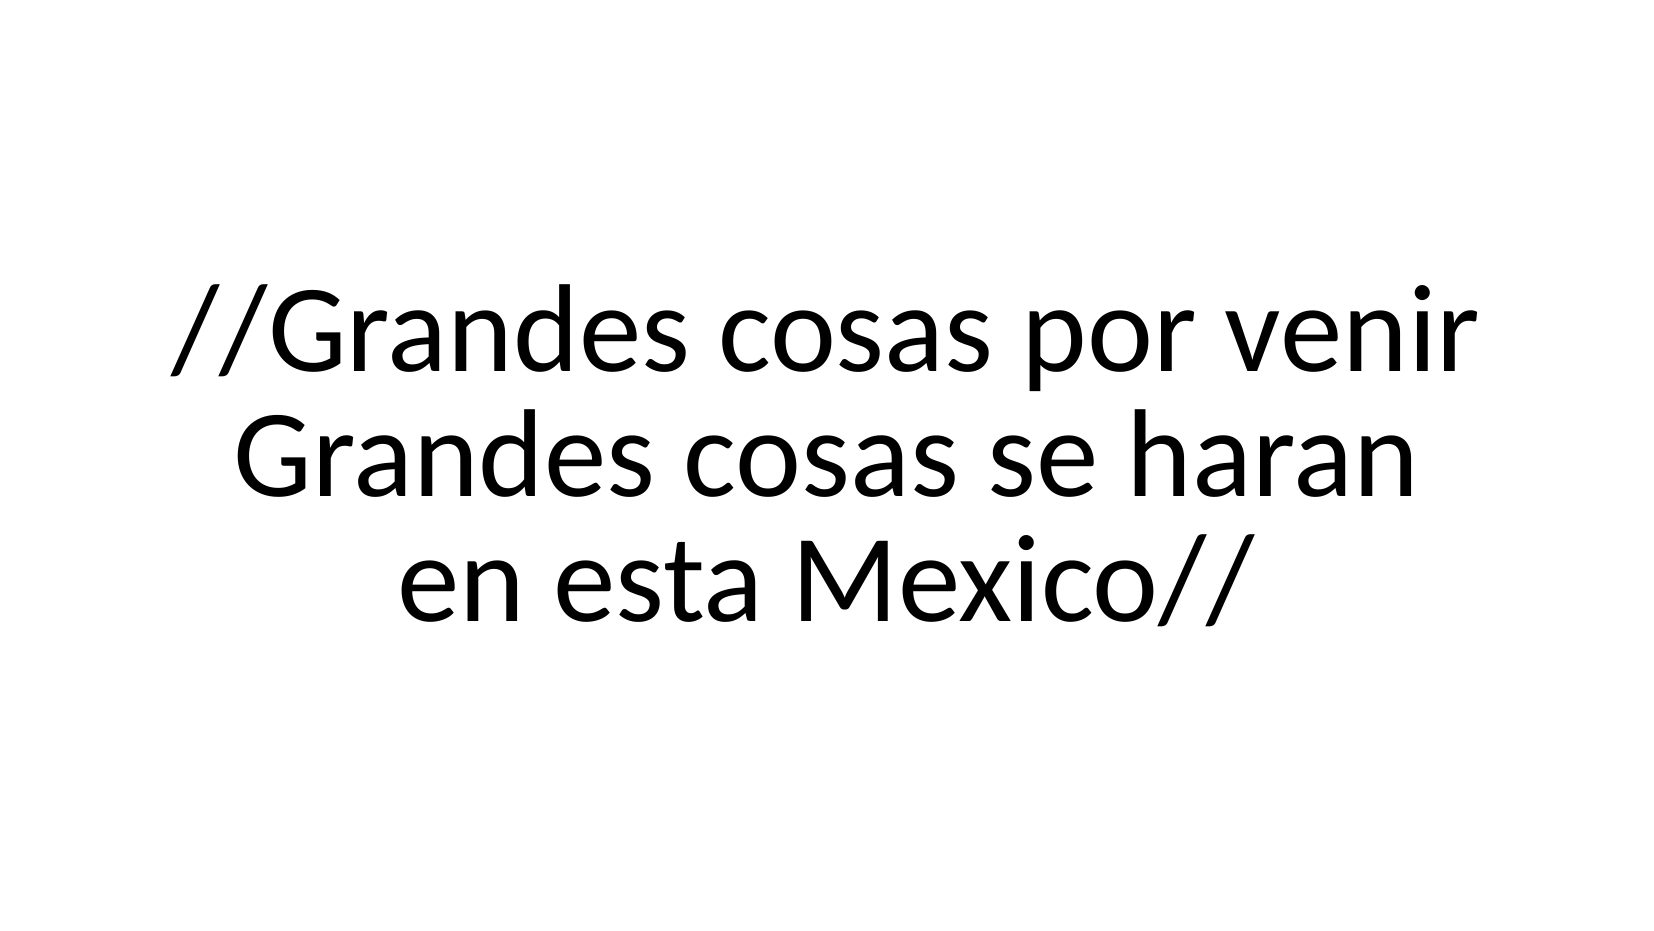

# //Grandes cosas por venir Grandes cosas se haran en esta Mexico//